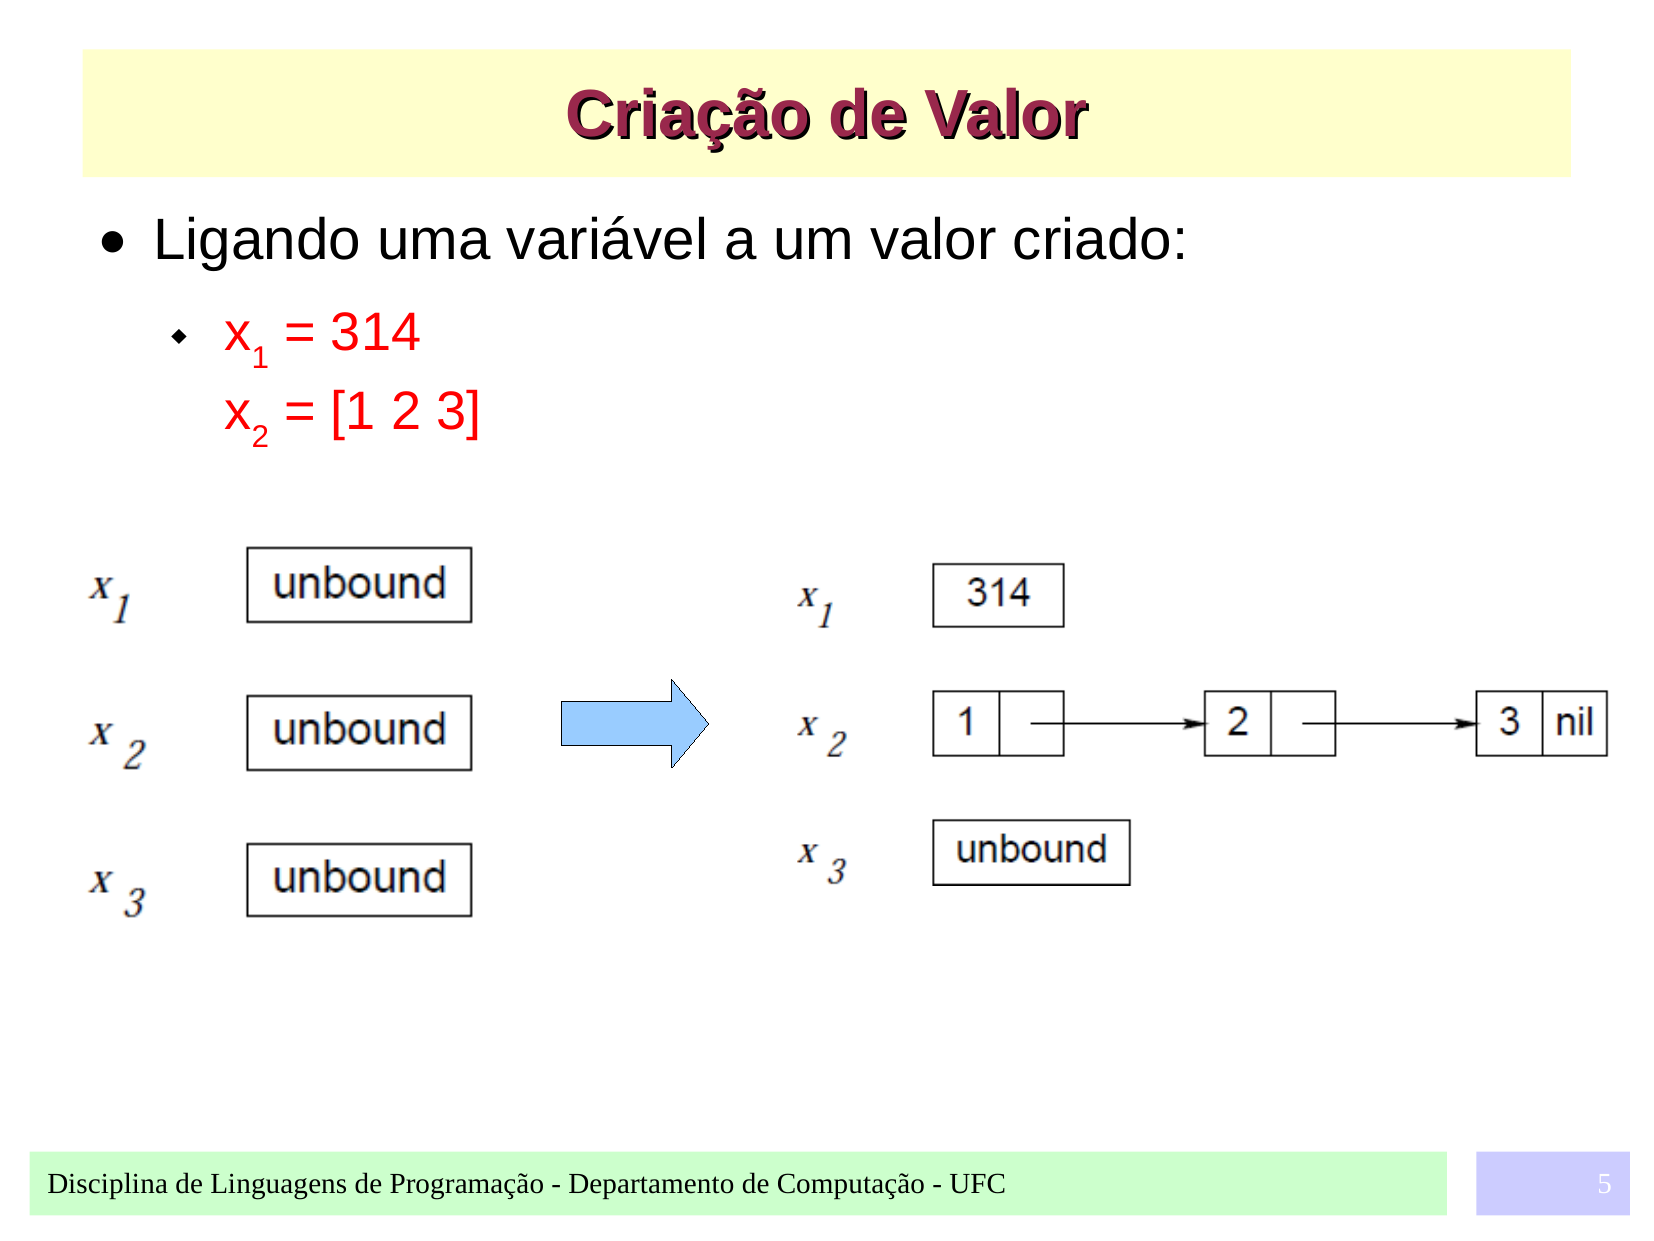

# Criação de Valor
Ligando uma variável a um valor criado:
x1 = 314
x2 = [1 2 3]
Disciplina de Linguagens de Programação - Departamento de Computação - UFC
5